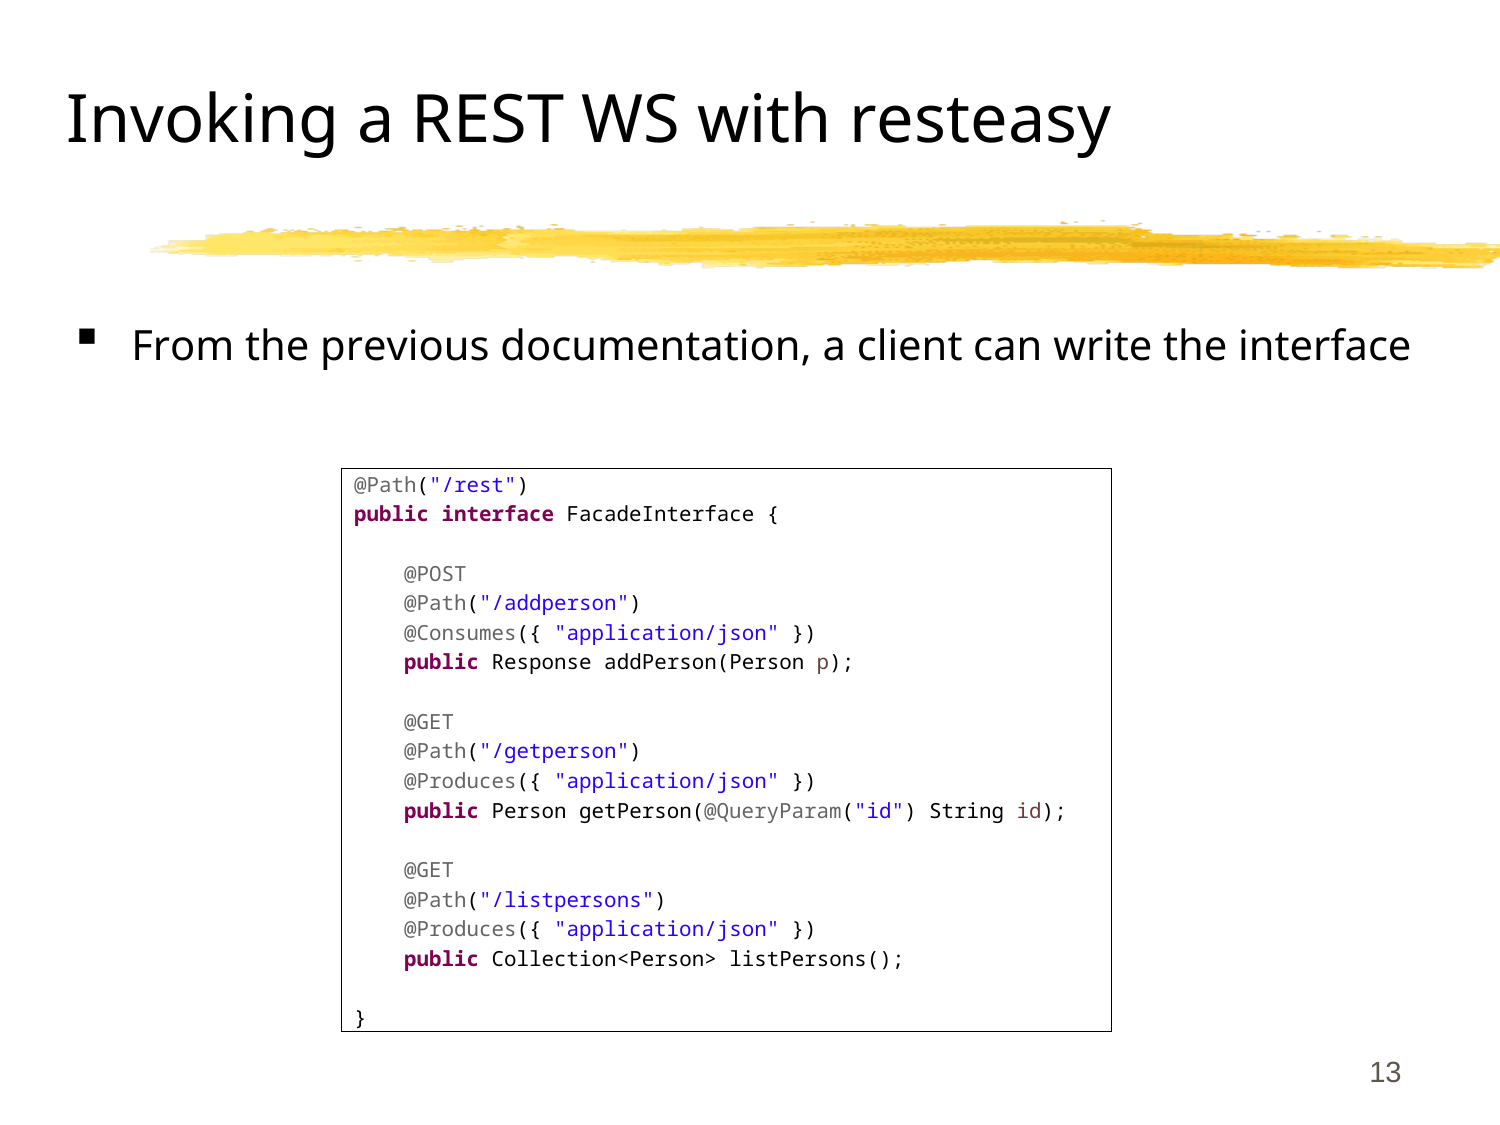

# Invoking a REST WS with resteasy
From the previous documentation, a client can write the interface
 @Path("/rest")
 public interface FacadeInterface {
 @POST
 @Path("/addperson")
 @Consumes({ "application/json" })
 public Response addPerson(Person p);
 @GET
 @Path("/getperson")
 @Produces({ "application/json" })
 public Person getPerson(@QueryParam("id") String id);
 @GET
 @Path("/listpersons")
 @Produces({ "application/json" })
 public Collection<Person> listPersons();
 }